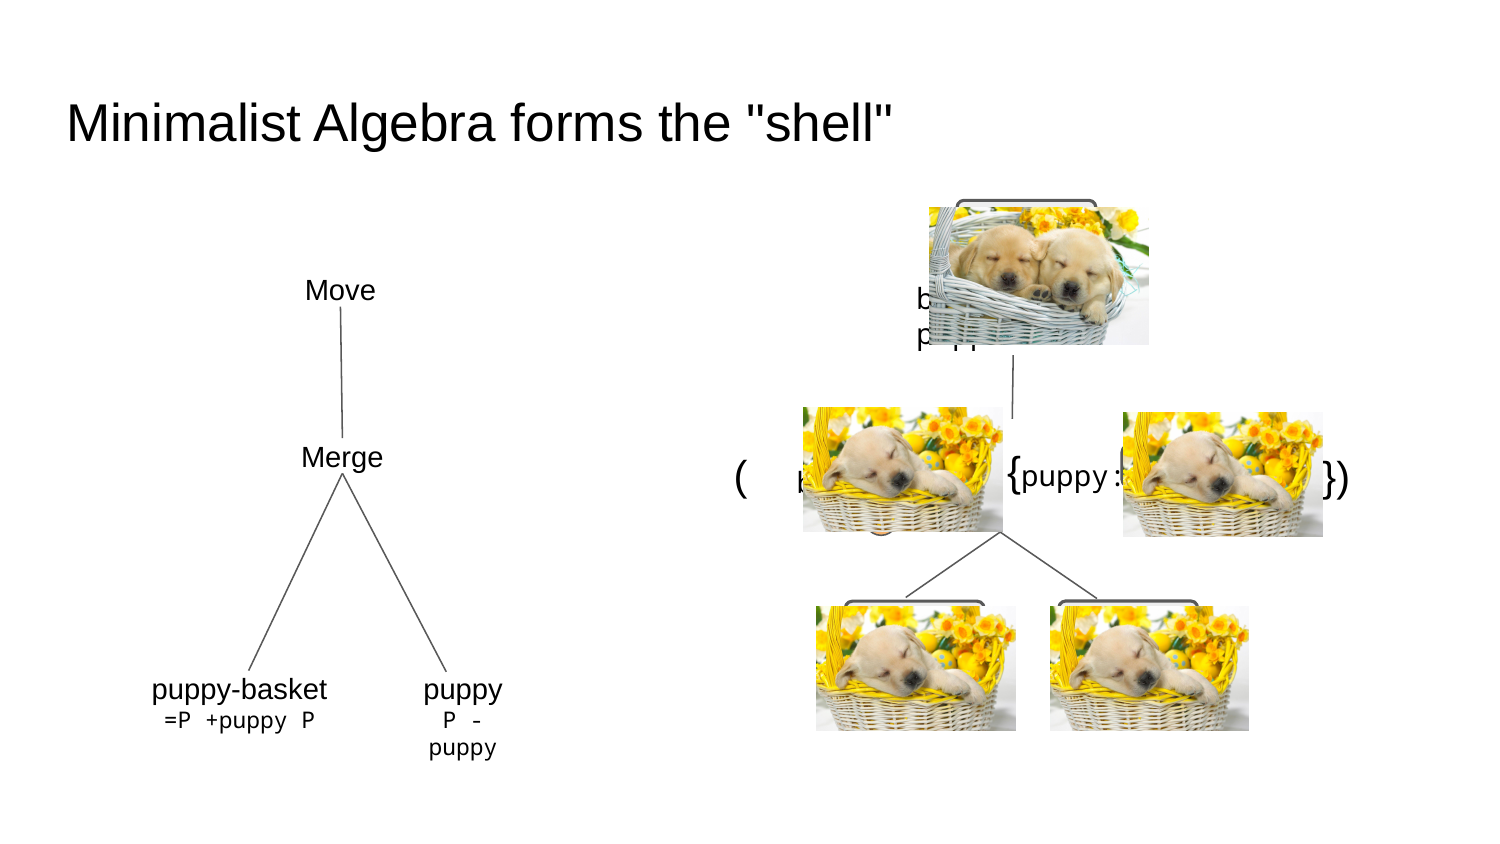

# Minimalist Algebra forms the "shell"
basket
puppies
basket
O
puppies
puppies
basket
O
basket of puppies
puppies
basket of
basket of
puppies
Move
Merge
puppy-basket
=P +puppy P
puppy
P -puppy
, {puppy:
(
})